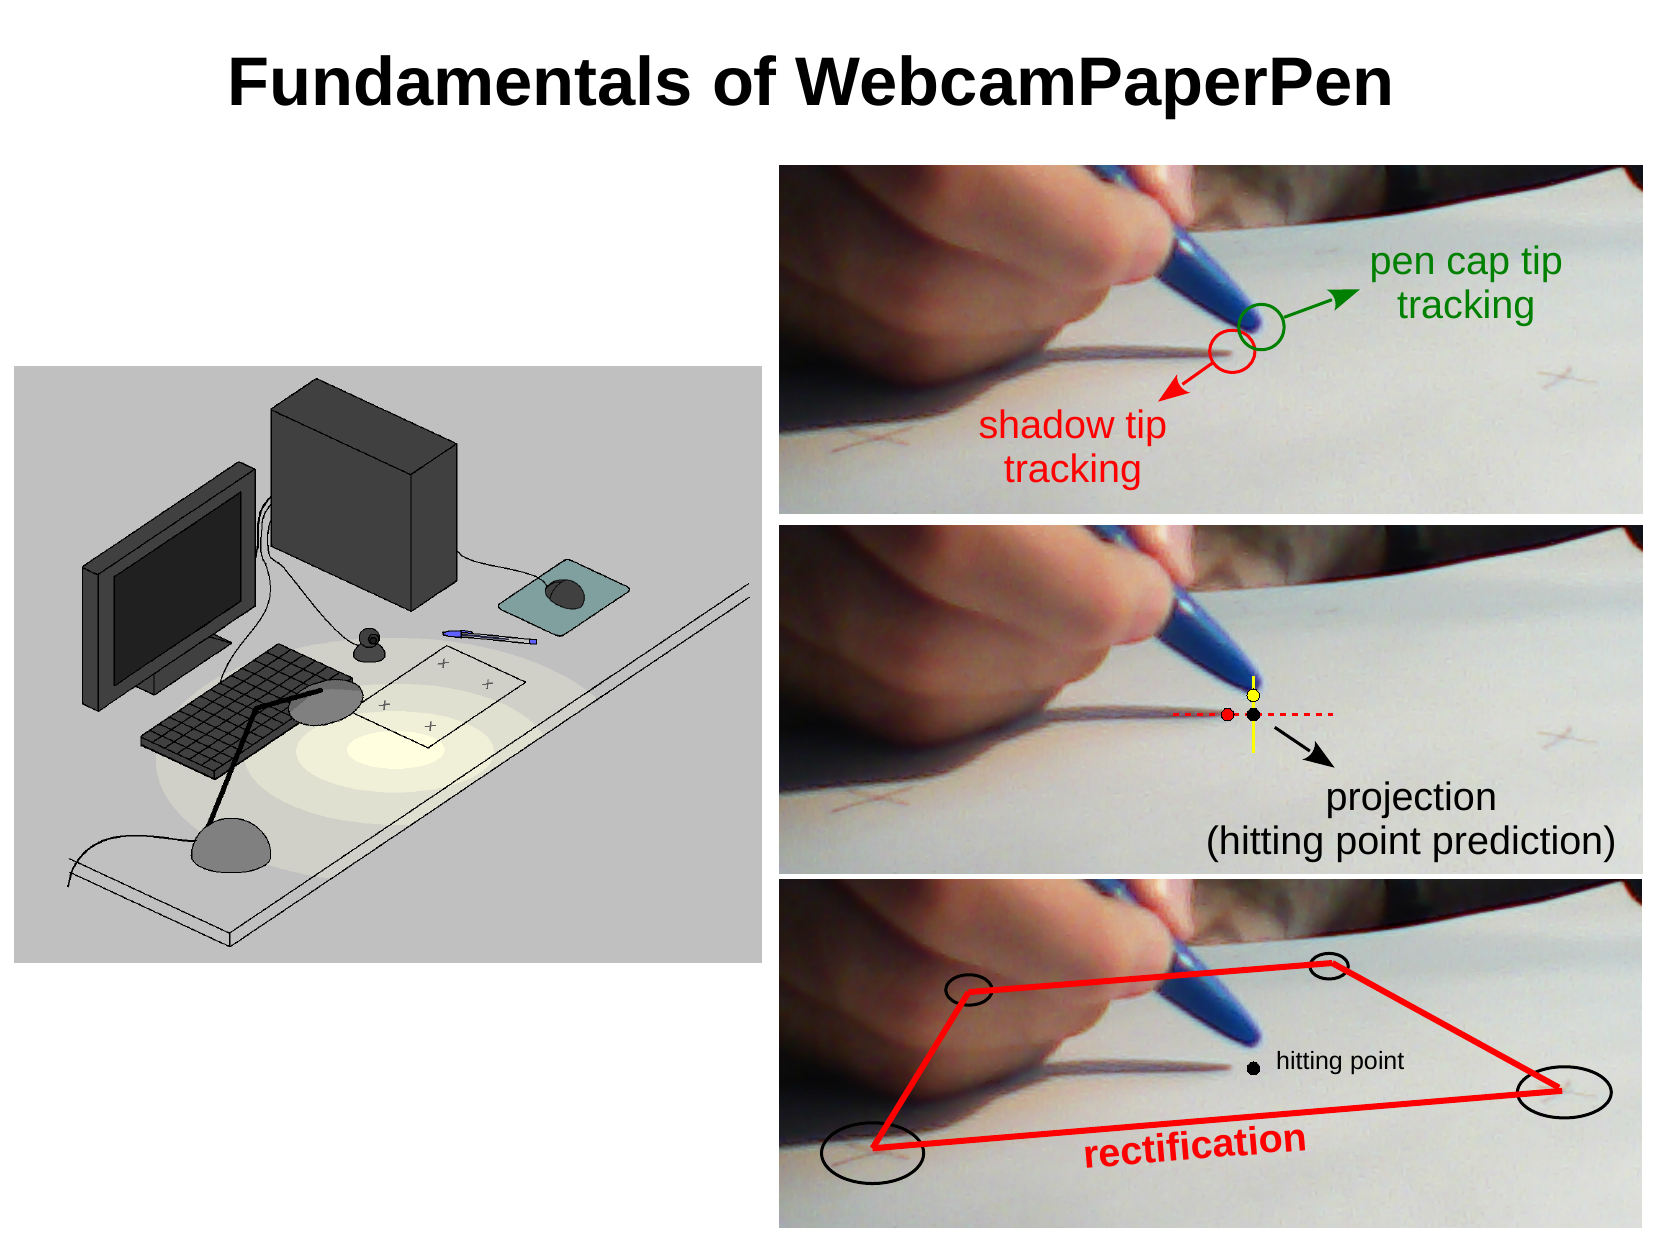

Fundamentals of WebcamPaperPen
pen cap tip
tracking
shadow tip tracking
projection
(hitting point prediction)
hitting point
rectification